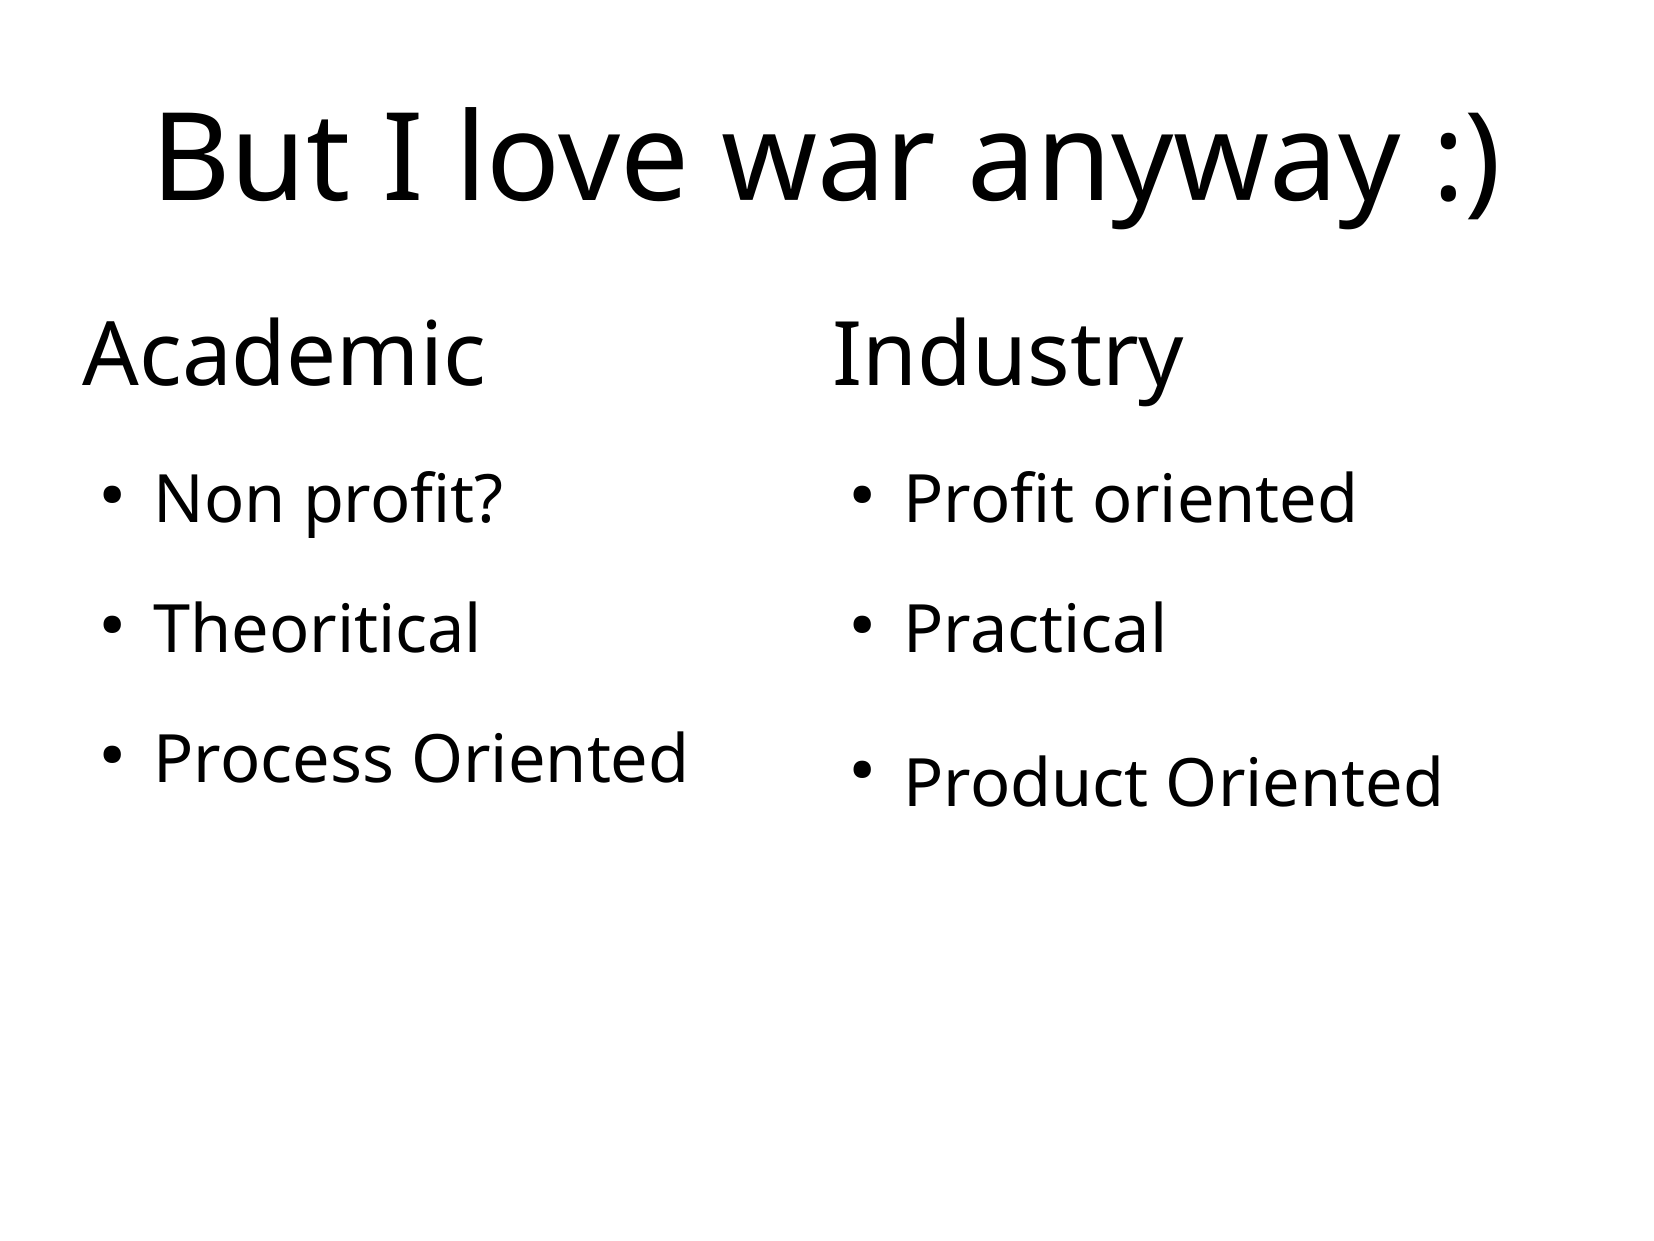

# But I love war anyway :)
Academic
Non profit?
Theoritical
Process Oriented
Industry
Profit oriented
Practical
Product Oriented